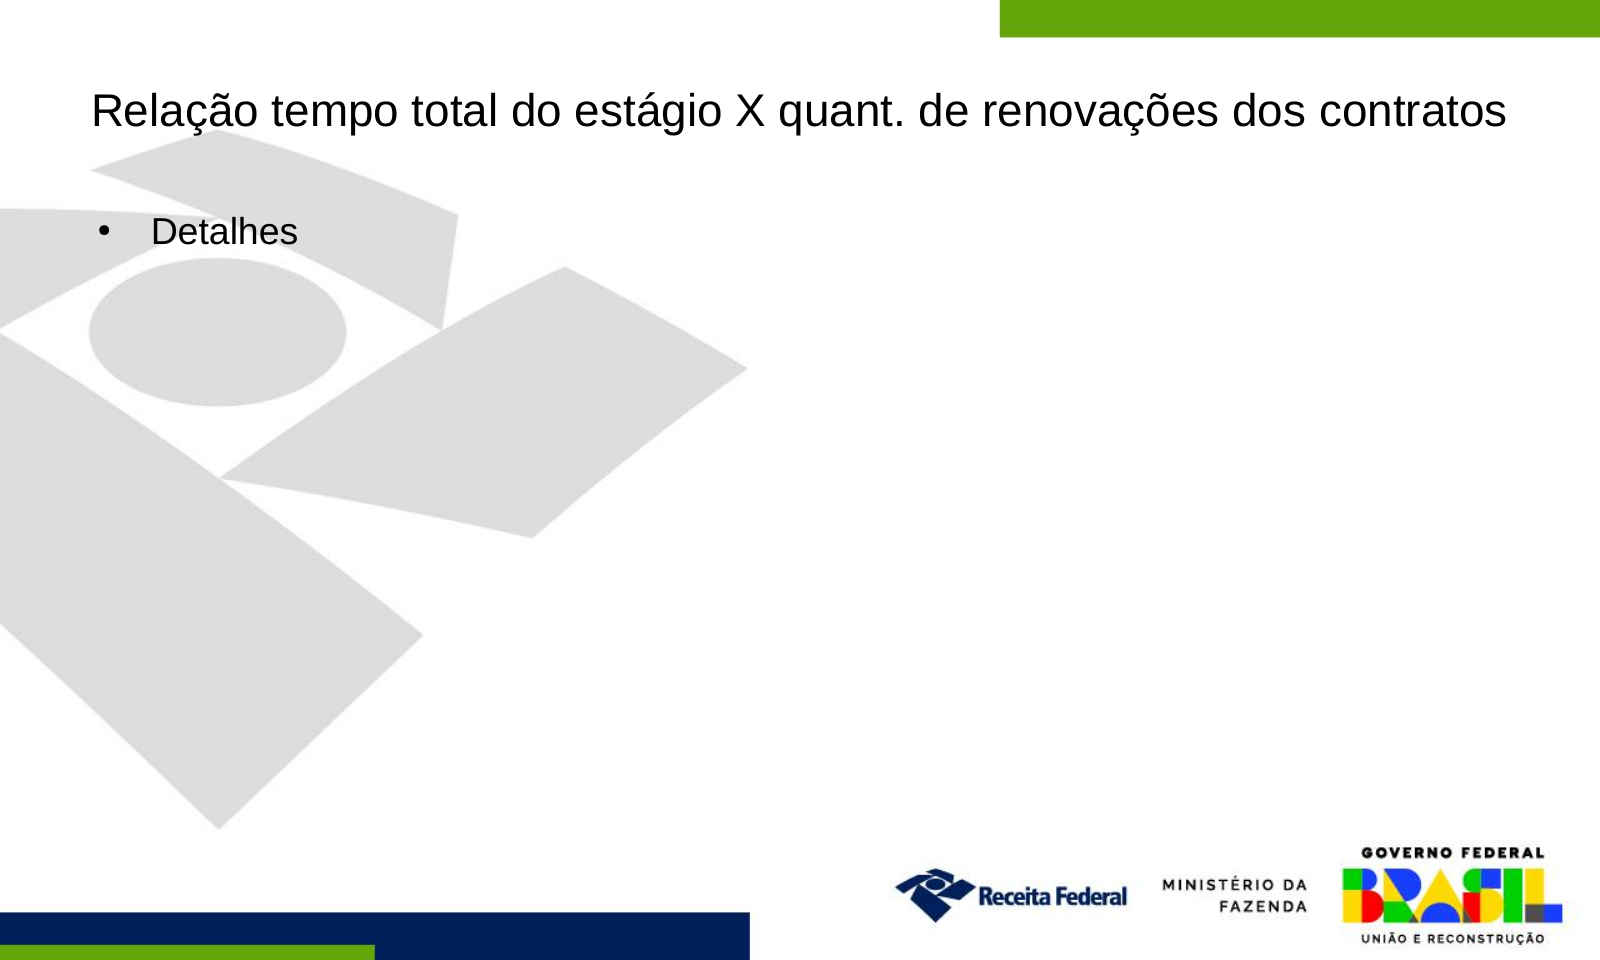

# Relação tempo total do estágio X quant. de renovações dos contratos
Detalhes